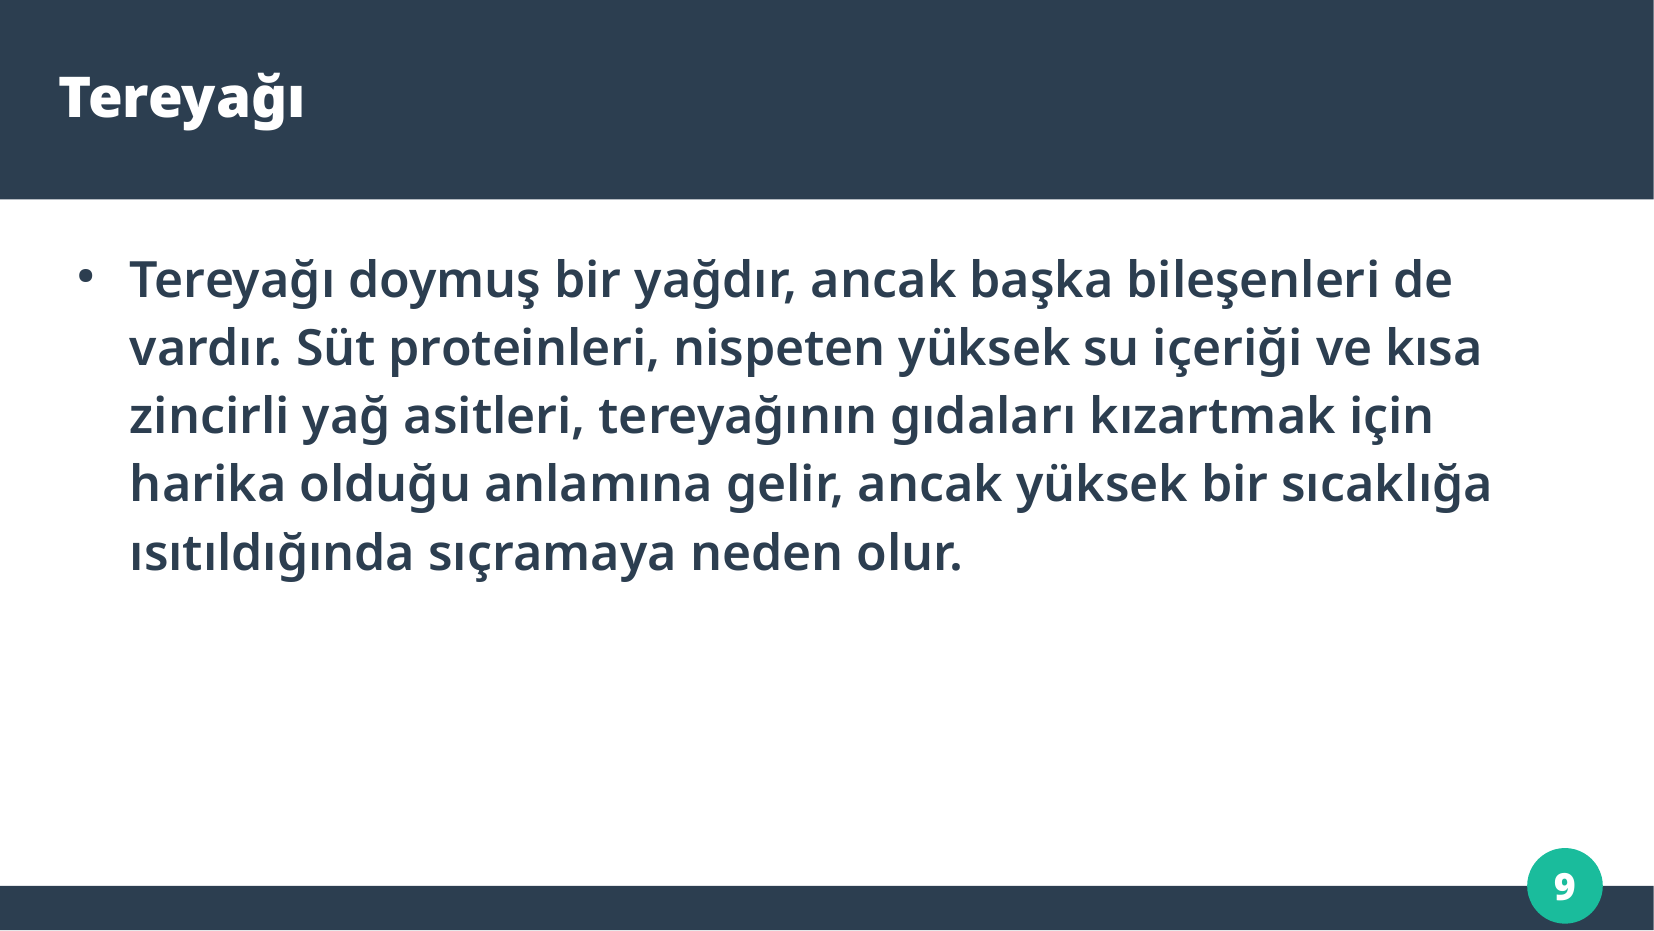

# Tereyağı
Tereyağı doymuş bir yağdır, ancak başka bileşenleri de vardır. Süt proteinleri, nispeten yüksek su içeriği ve kısa zincirli yağ asitleri, tereyağının gıdaları kızartmak için harika olduğu anlamına gelir, ancak yüksek bir sıcaklığa ısıtıldığında sıçramaya neden olur.